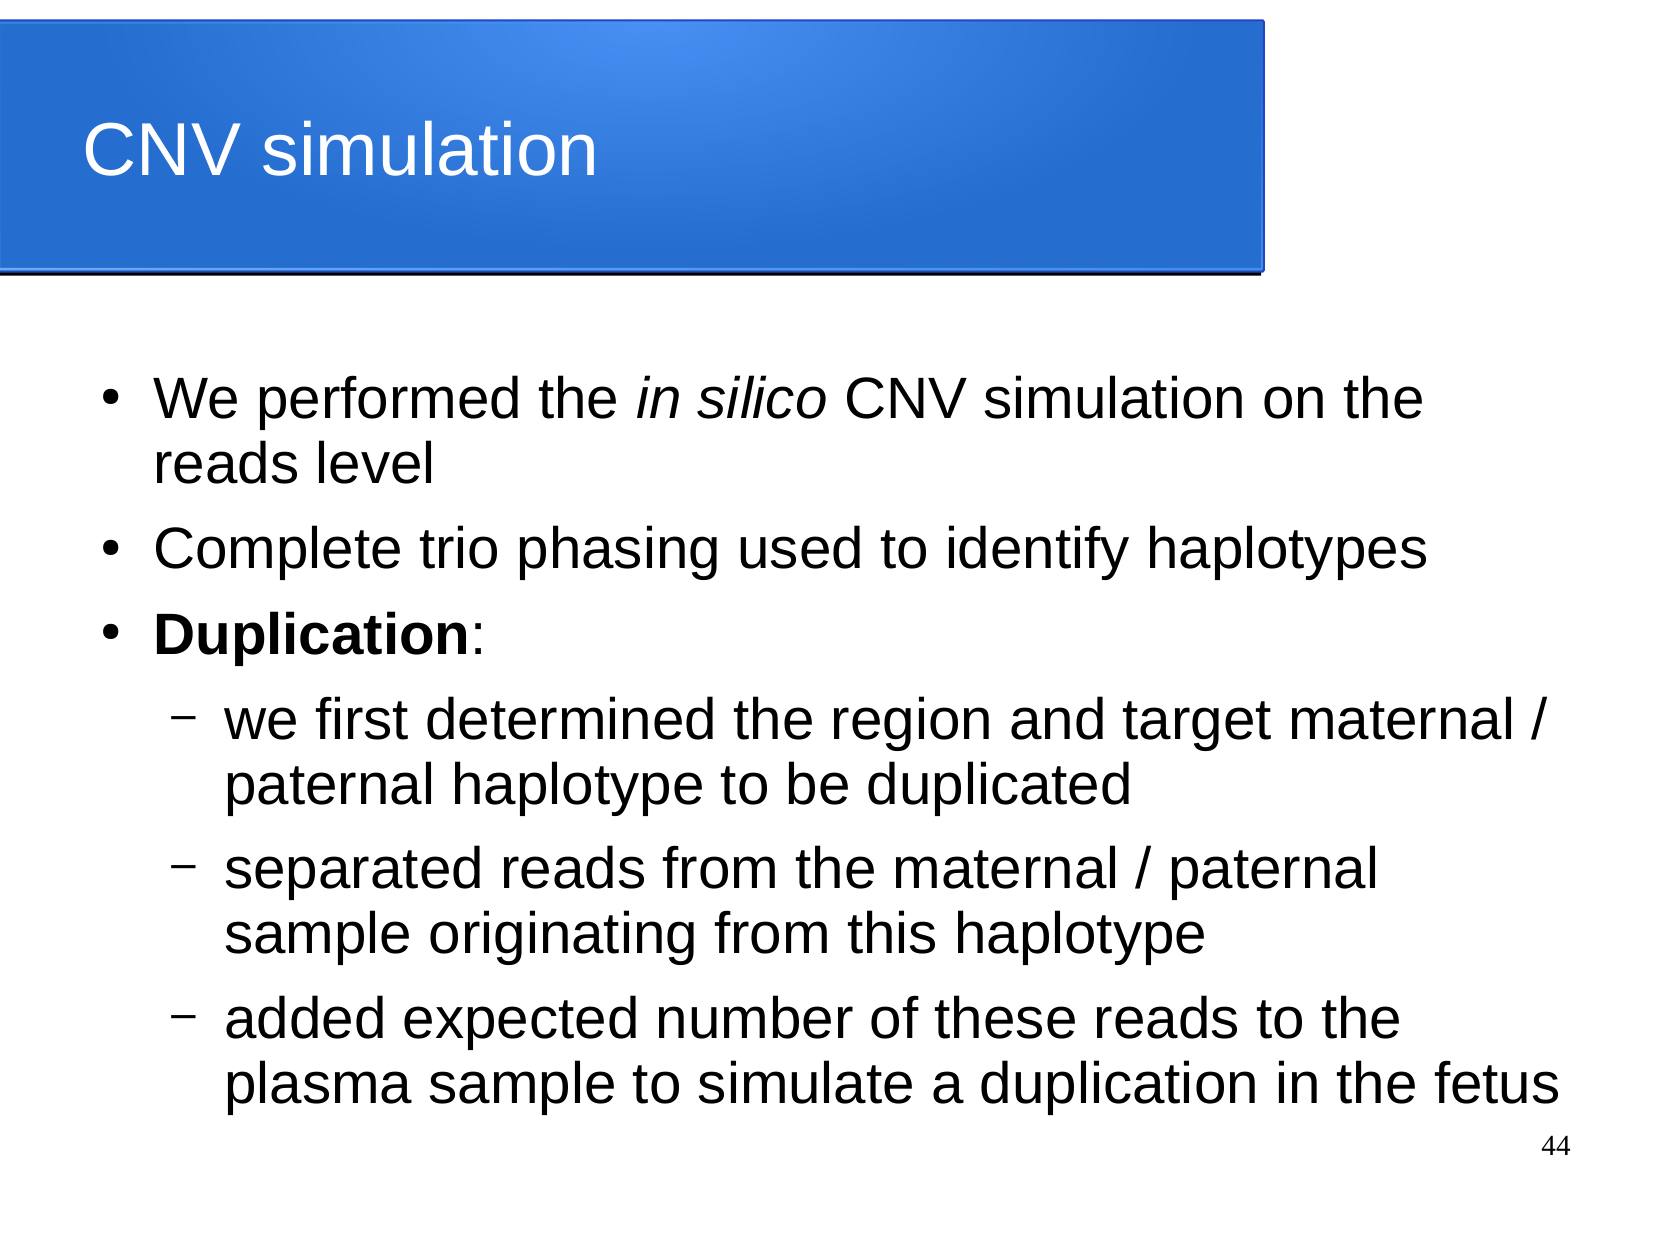

# CNV simulation
We performed the in silico CNV simulation on the reads level
Complete trio phasing used to identify haplotypes
Duplication:
we first determined the region and target maternal / paternal haplotype to be duplicated
separated reads from the maternal / paternal sample originating from this haplotype
added expected number of these reads to the plasma sample to simulate a duplication in the fetus
44